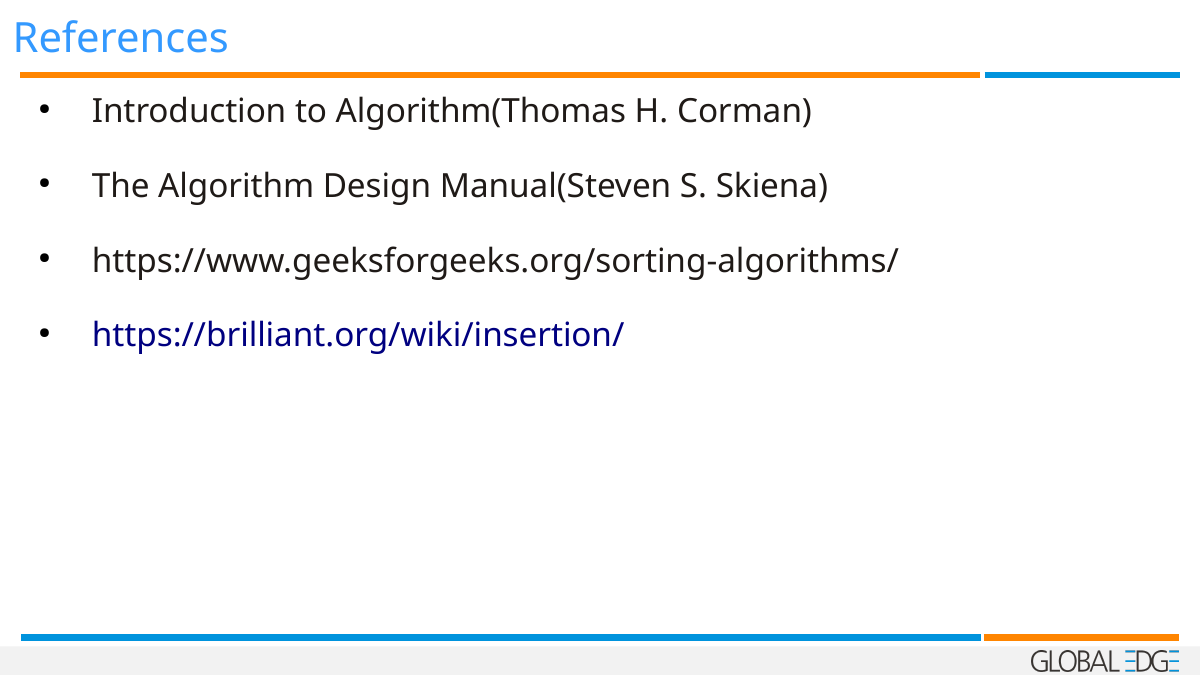

# References
Introduction to Algorithm(Thomas H. Corman)
The Algorithm Design Manual(Steven S. Skiena)
https://www.geeksforgeeks.org/sorting-algorithms/
https://brilliant.org/wiki/insertion/